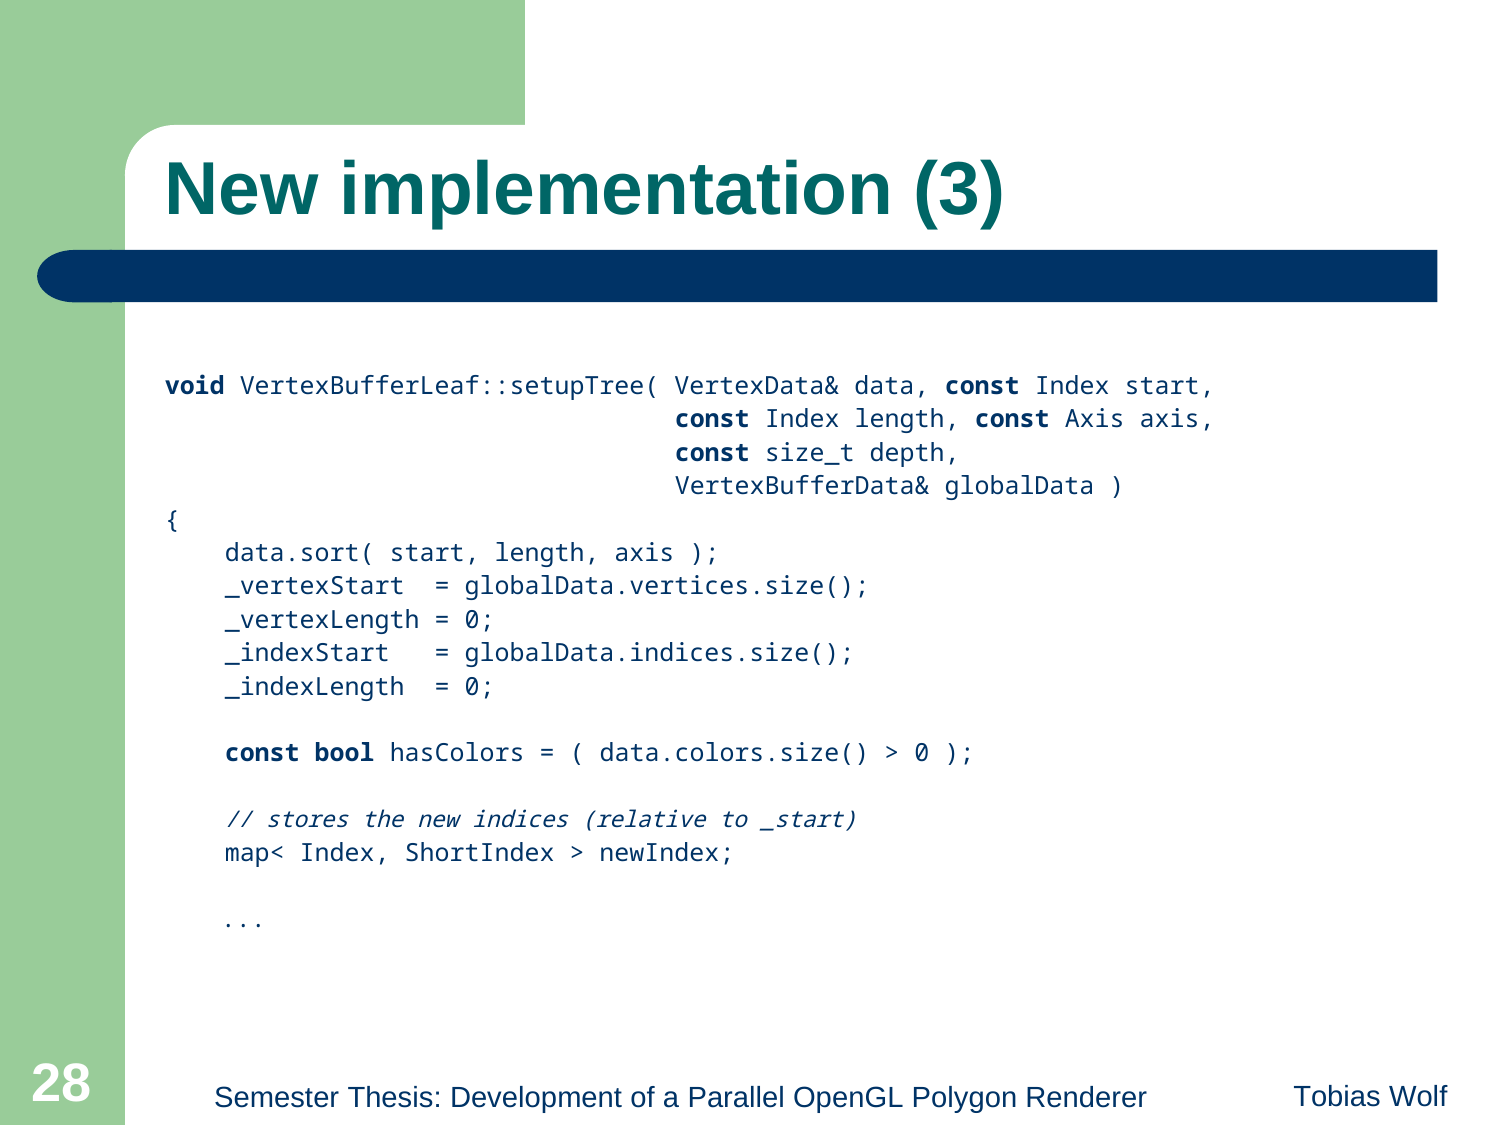

# New implementation (3)
void VertexBufferLeaf::setupTree( VertexData& data, const Index start,
 const Index length, const Axis axis,
 const size_t depth,
 VertexBufferData& globalData )
{
 data.sort( start, length, axis );
 _vertexStart = globalData.vertices.size();
 _vertexLength = 0;
 _indexStart = globalData.indices.size();
 _indexLength = 0;
 const bool hasColors = ( data.colors.size() > 0 );
 // stores the new indices (relative to _start)
 map< Index, ShortIndex > newIndex;
	...
28
Tobias Wolf
Semester Thesis: Development of a Parallel OpenGL Polygon Renderer